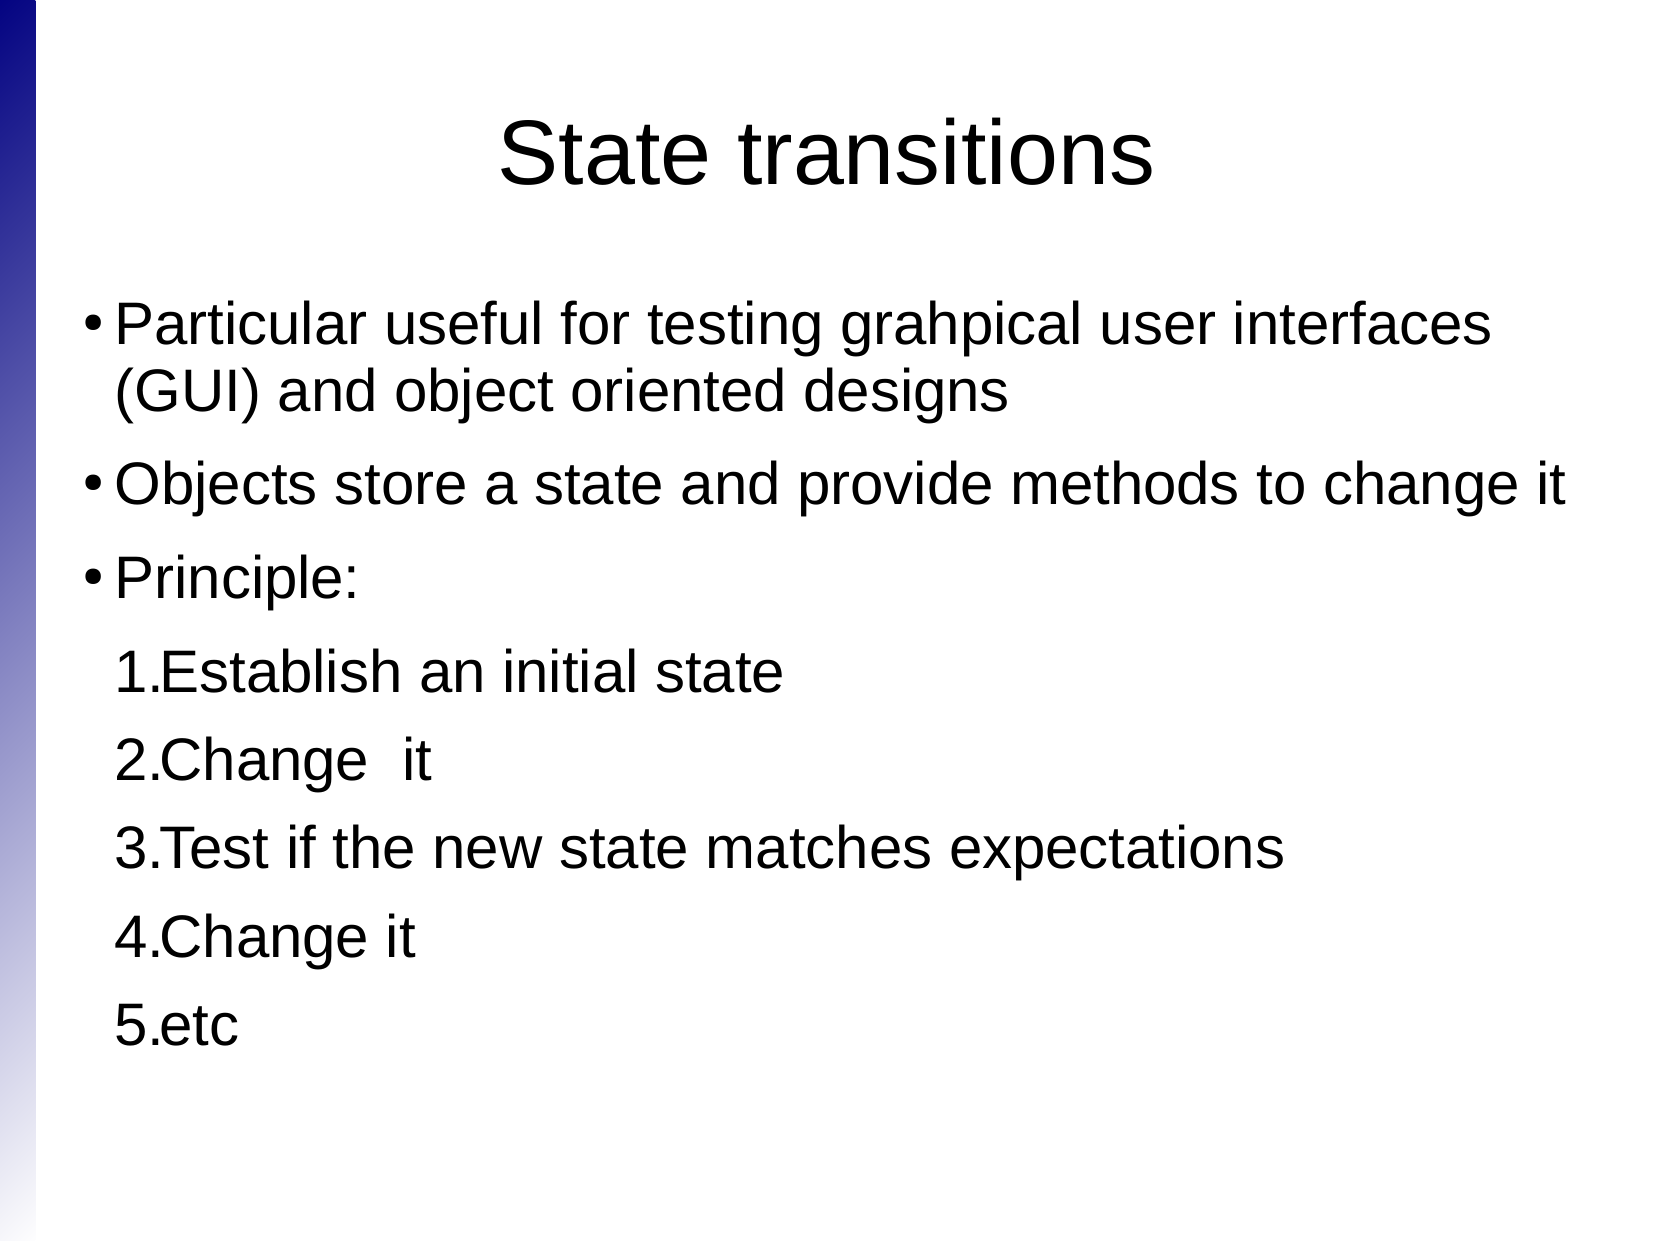

# State transitions
Particular useful for testing grahpical user interfaces (GUI) and object oriented designs
Objects store a state and provide methods to change it
Principle:
Establish an initial state
Change it
Test if the new state matches expectations
Change it
etc